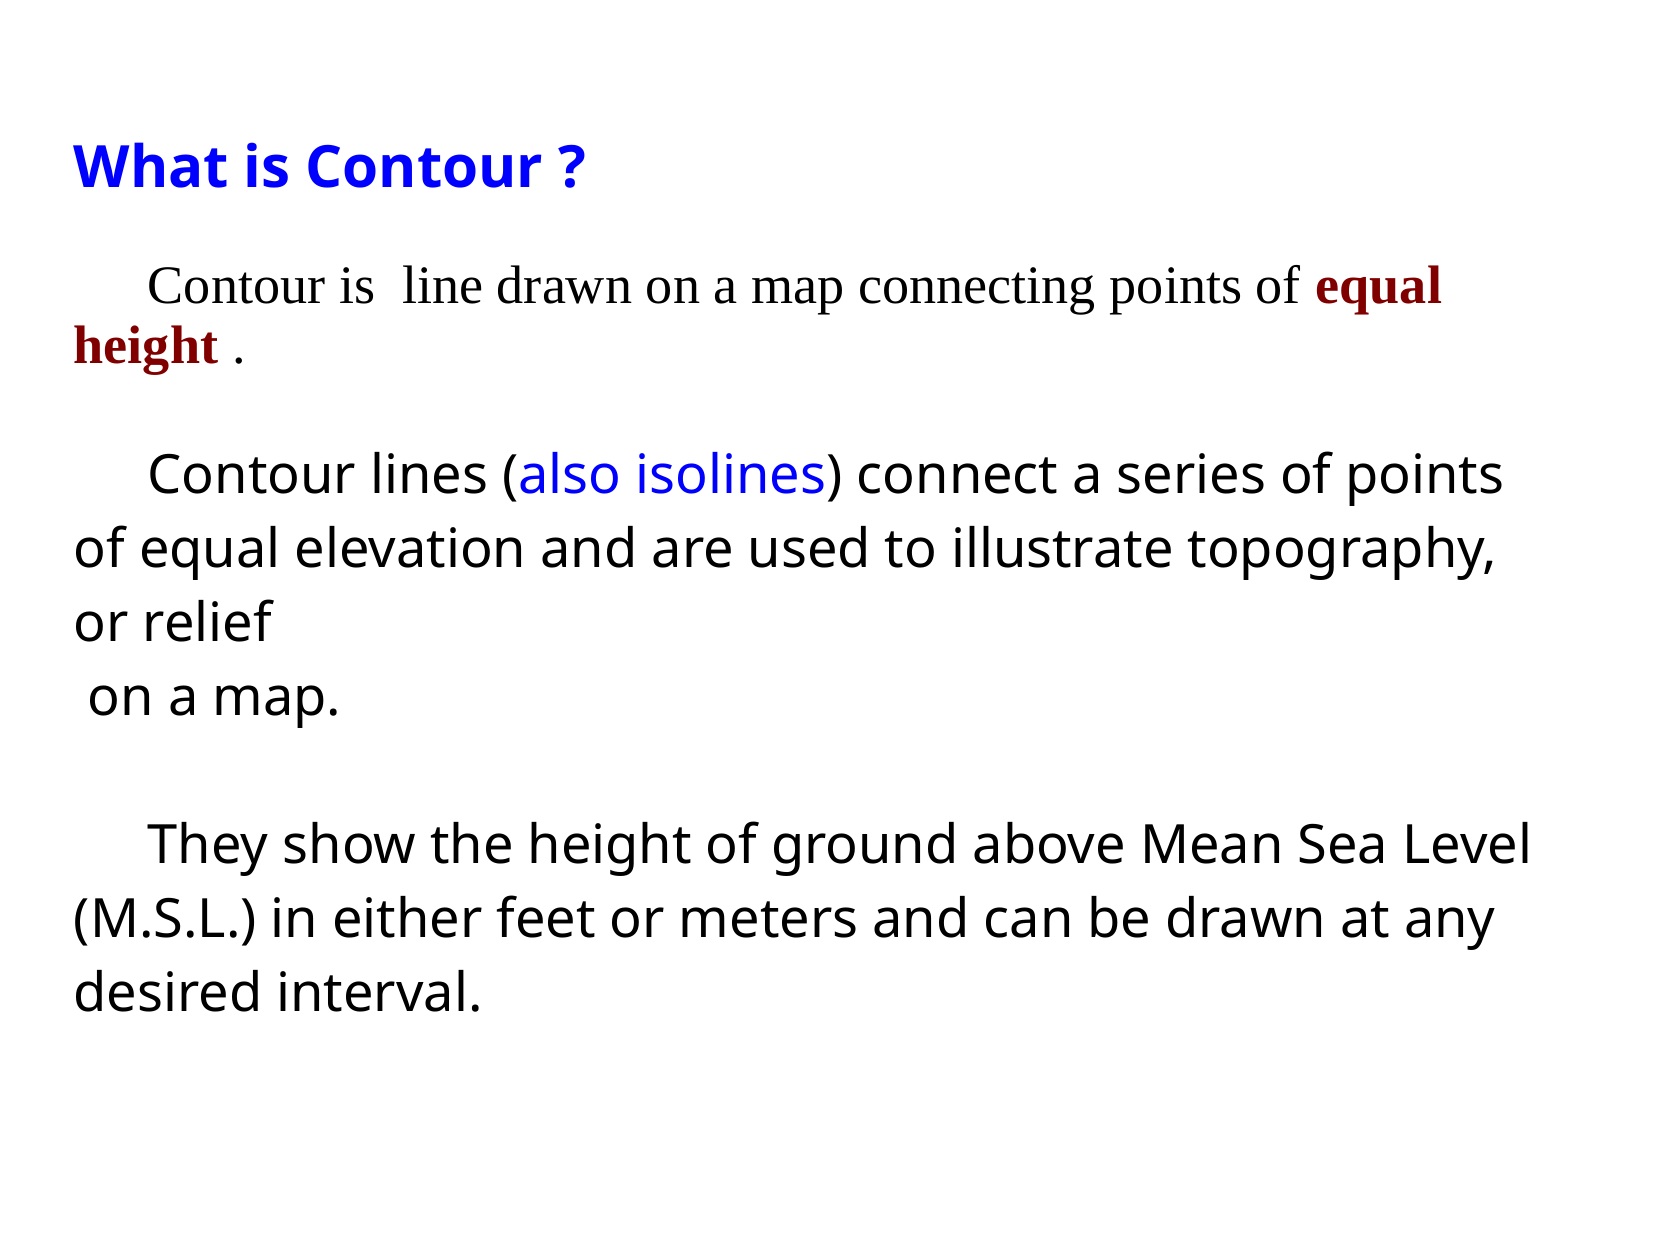

What is Contour ?
	Contour is line drawn on a map connecting points of equal height .
	Contour lines (also isolines) connect a series of points of equal elevation and are used to illustrate topography, or relief
 on a map.
	They show the height of ground above Mean Sea Level (M.S.L.) in either feet or meters and can be drawn at any desired interval.